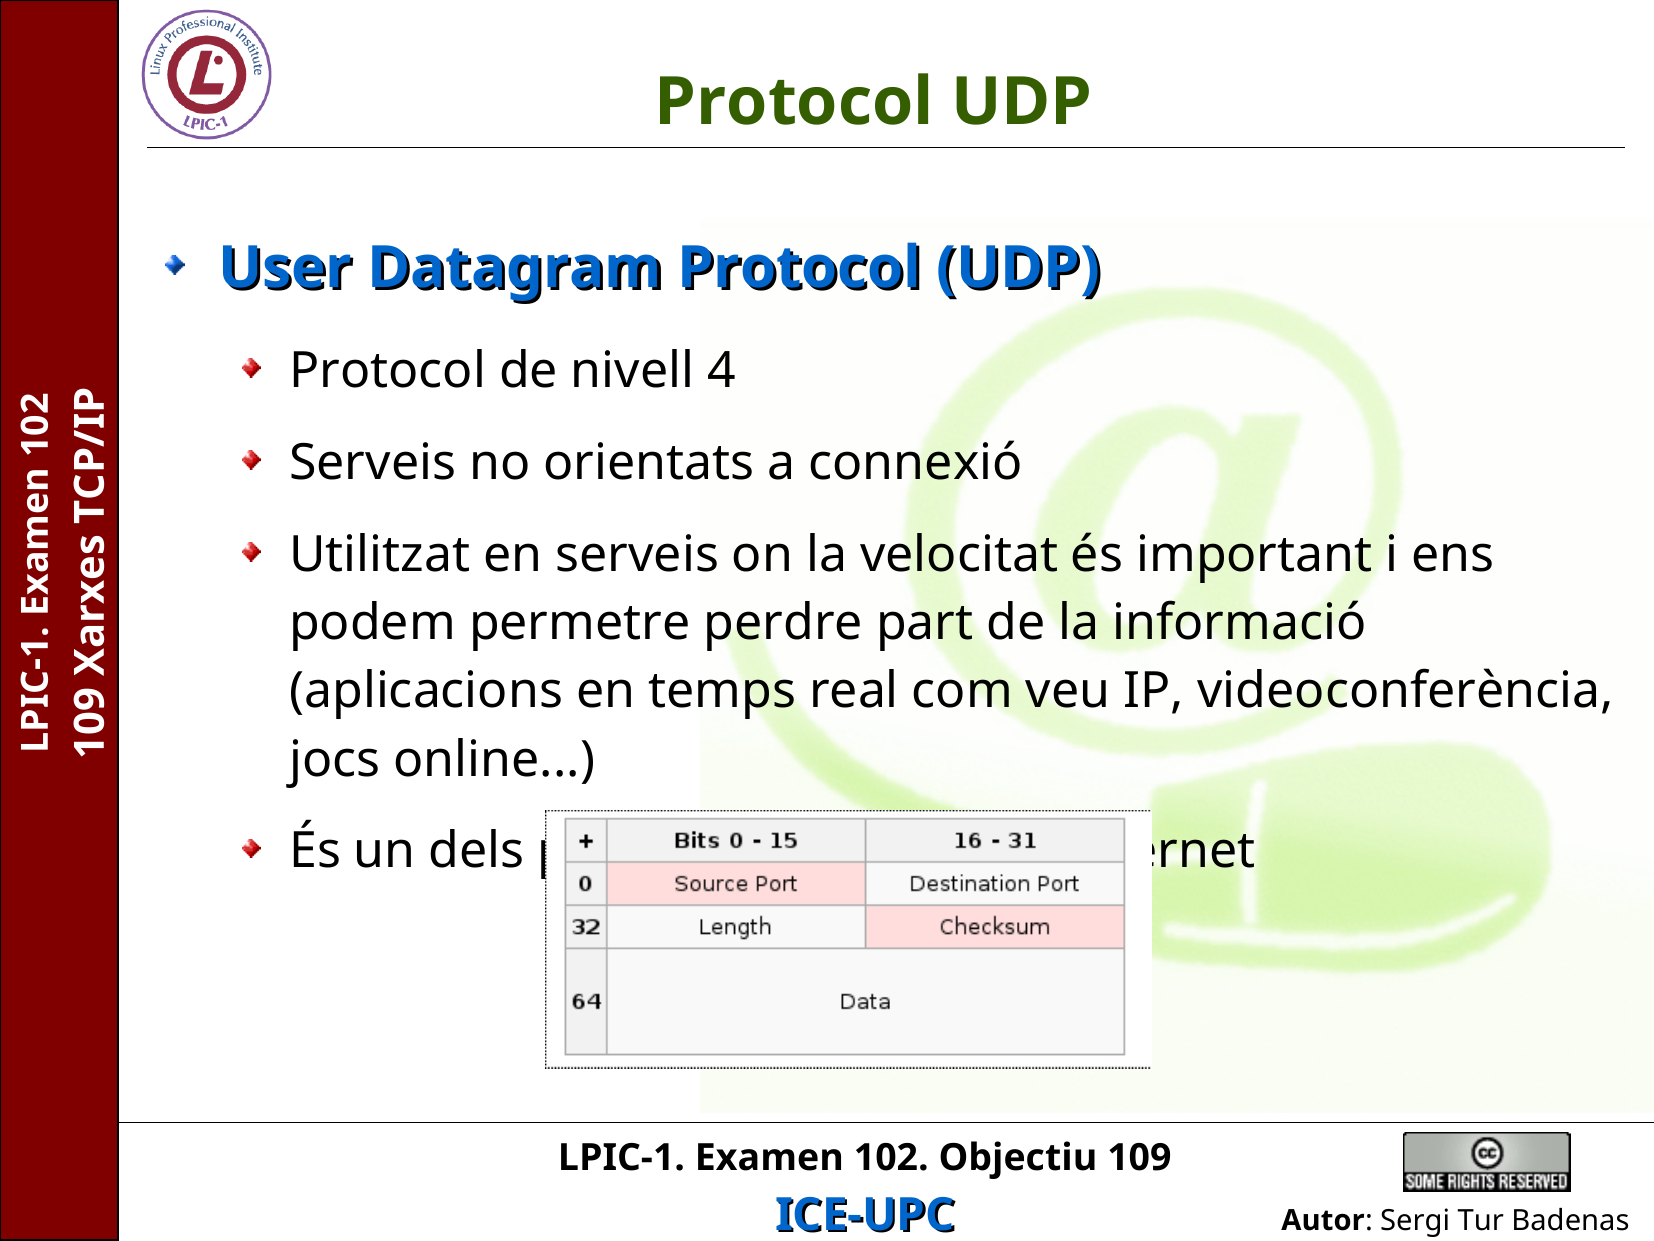

# Protocol UDP
User Datagram Protocol (UDP)
Protocol de nivell 4
Serveis no orientats a connexió
Utilitzat en serveis on la velocitat és important i ens podem permetre perdre part de la informació (aplicacions en temps real com veu IP, videoconferència, jocs online...)
És un dels protocol importants d'Internet